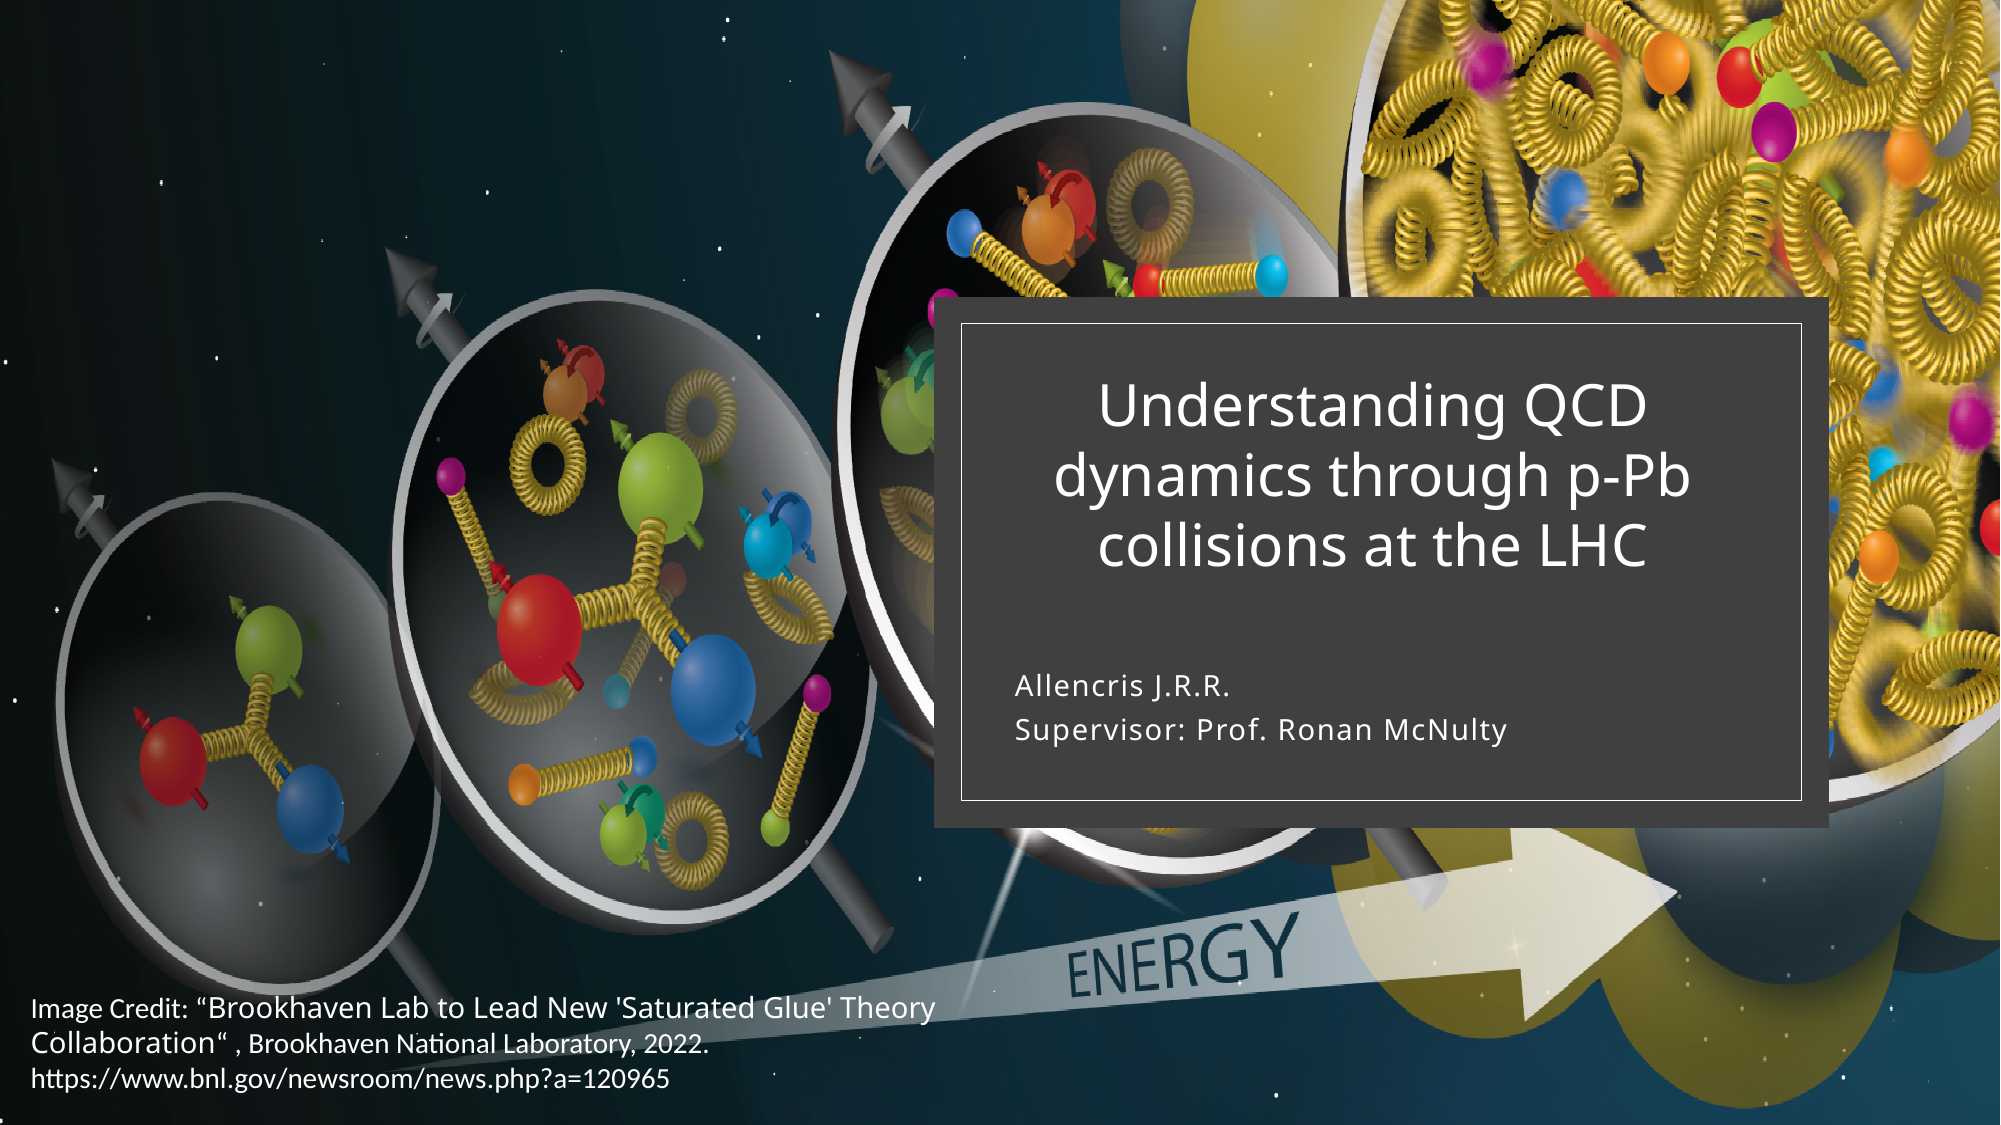

Understanding QCD dynamics through p-Pb collisions at the LHC
# Allencris J.R.R.
Supervisor: Prof. Ronan McNulty
Image Credit: “Brookhaven Lab to Lead New 'Saturated Glue' Theory Collaboration“ , Brookhaven National Laboratory, 2022. https://www.bnl.gov/newsroom/news.php?a=120965